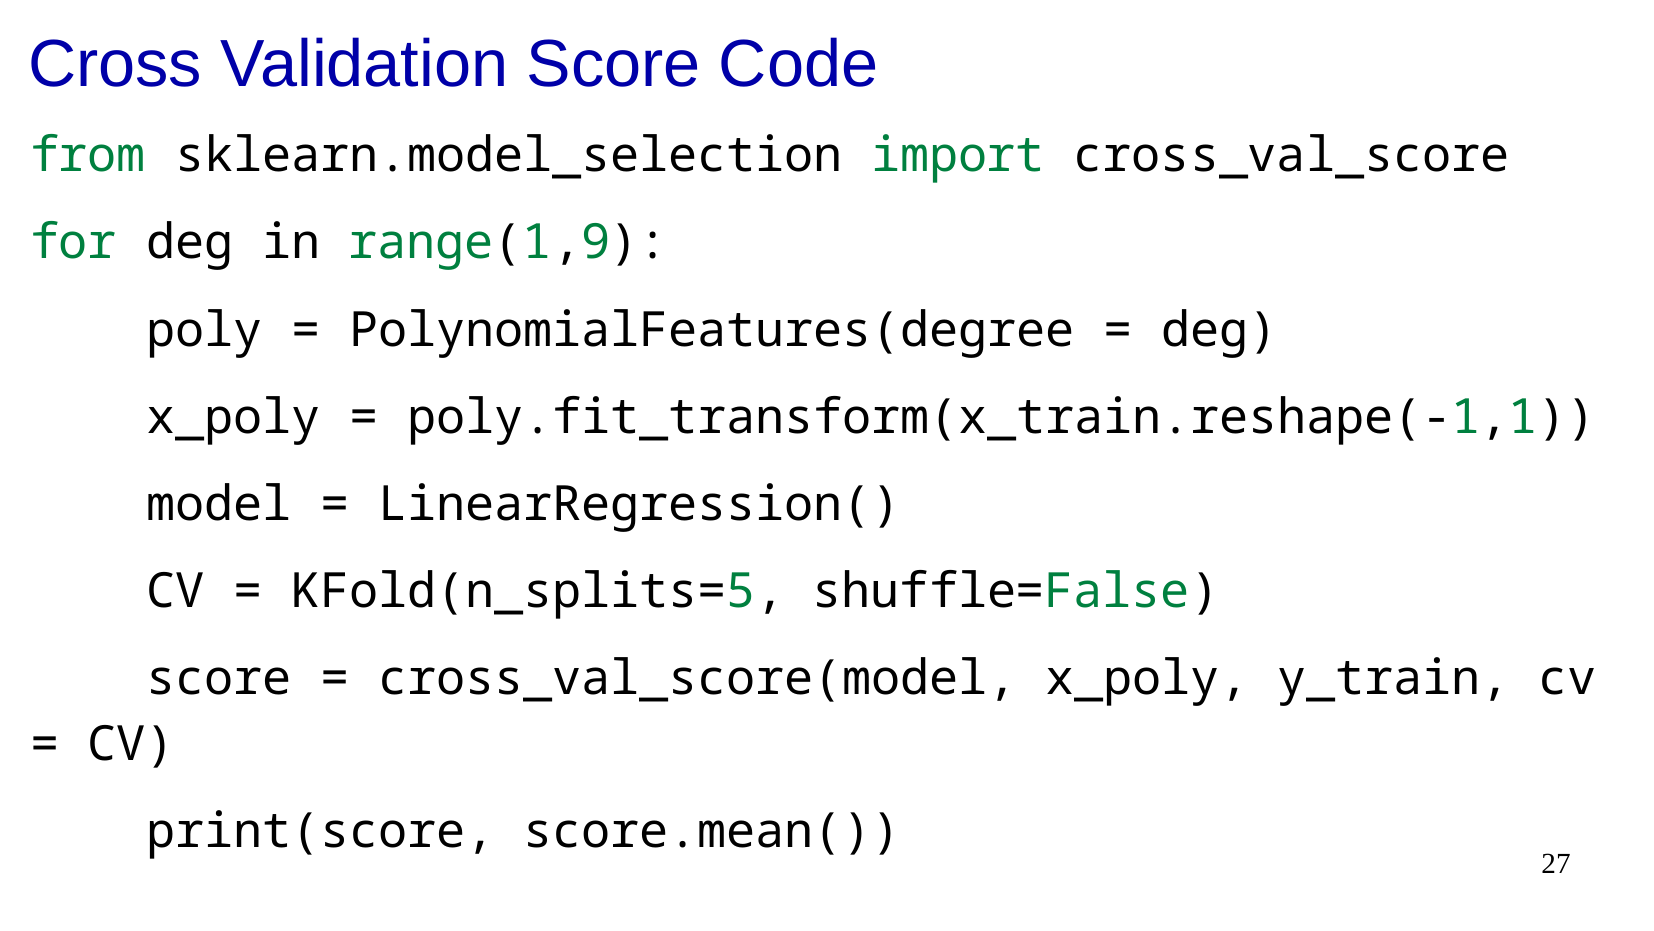

# Cross Validation Score Code
from sklearn.model_selection import cross_val_score
for deg in range(1,9):
 poly = PolynomialFeatures(degree = deg)
 x_poly = poly.fit_transform(x_train.reshape(-1,1))
 model = LinearRegression()
 CV = KFold(n_splits=5, shuffle=False)
 score = cross_val_score(model, x_poly, y_train, cv = CV)
 print(score, score.mean())
27